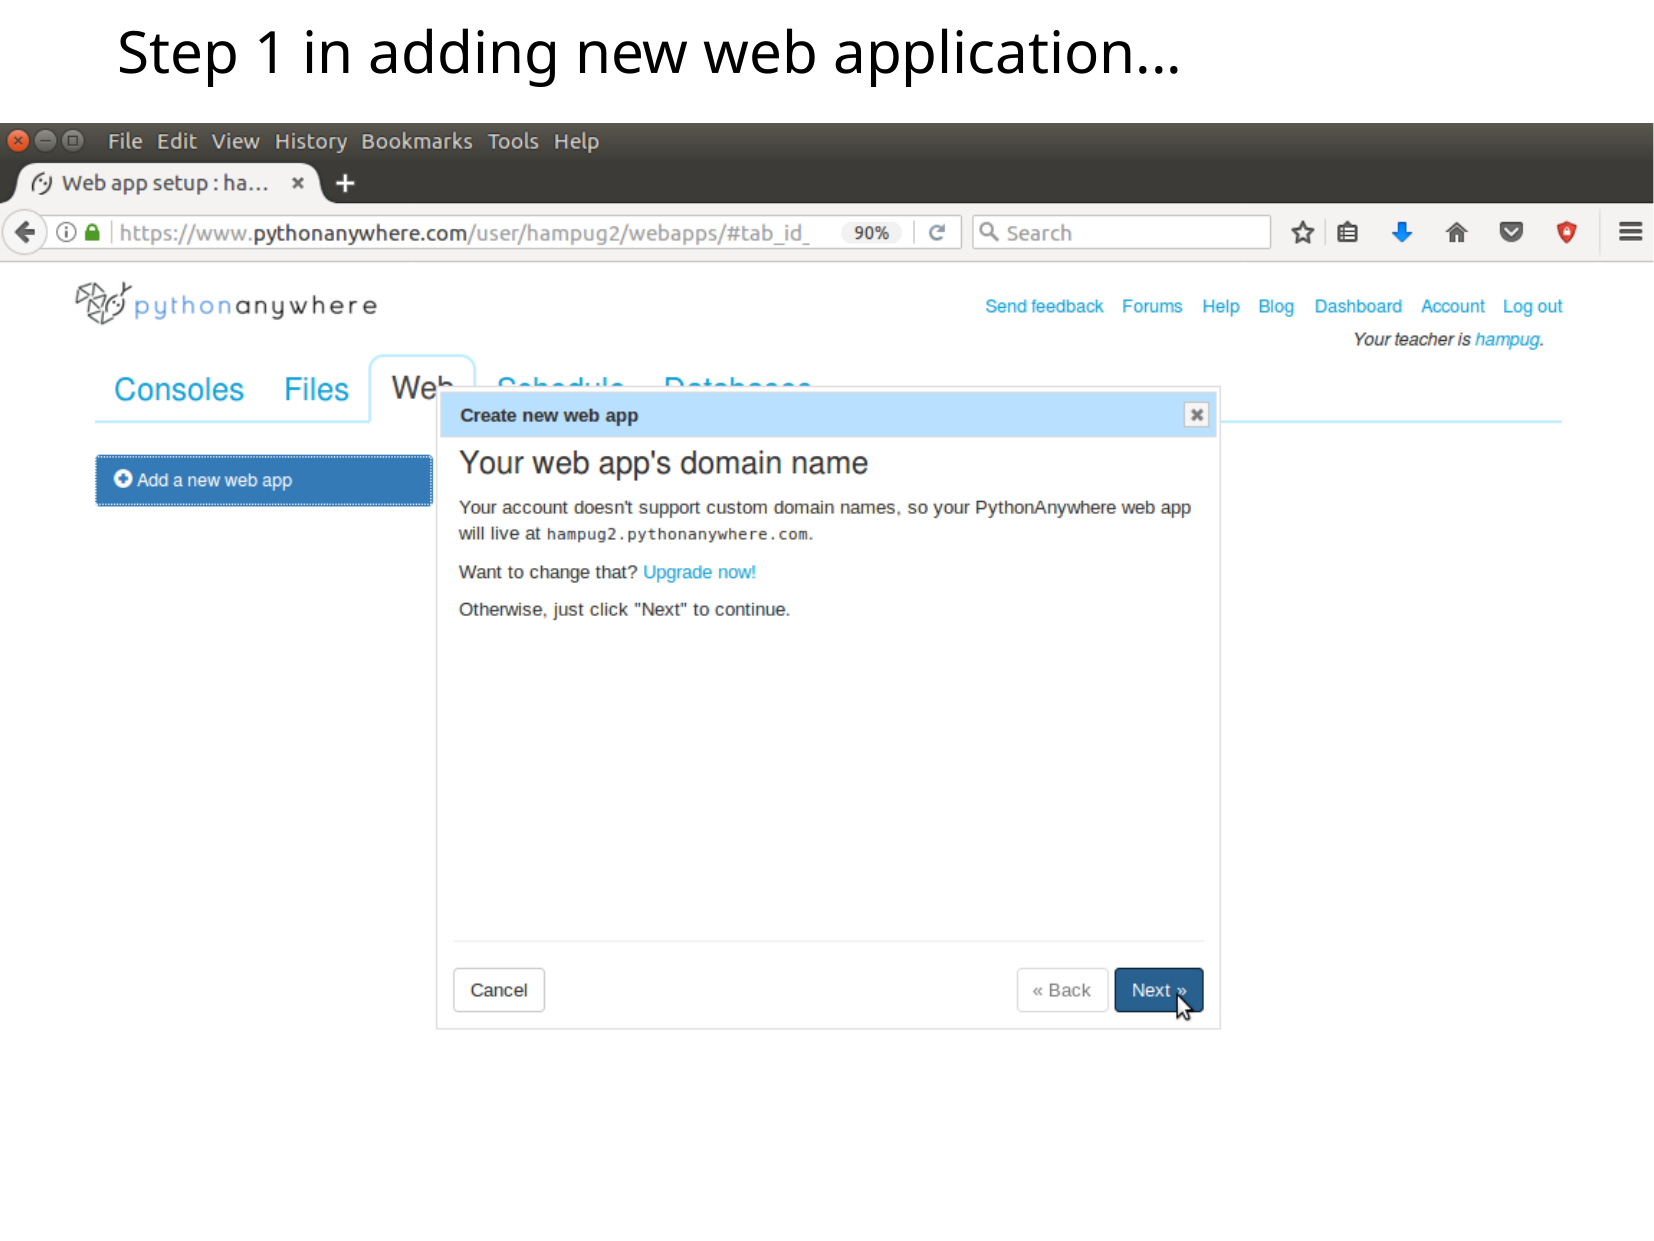

Step 1 in adding new web application...